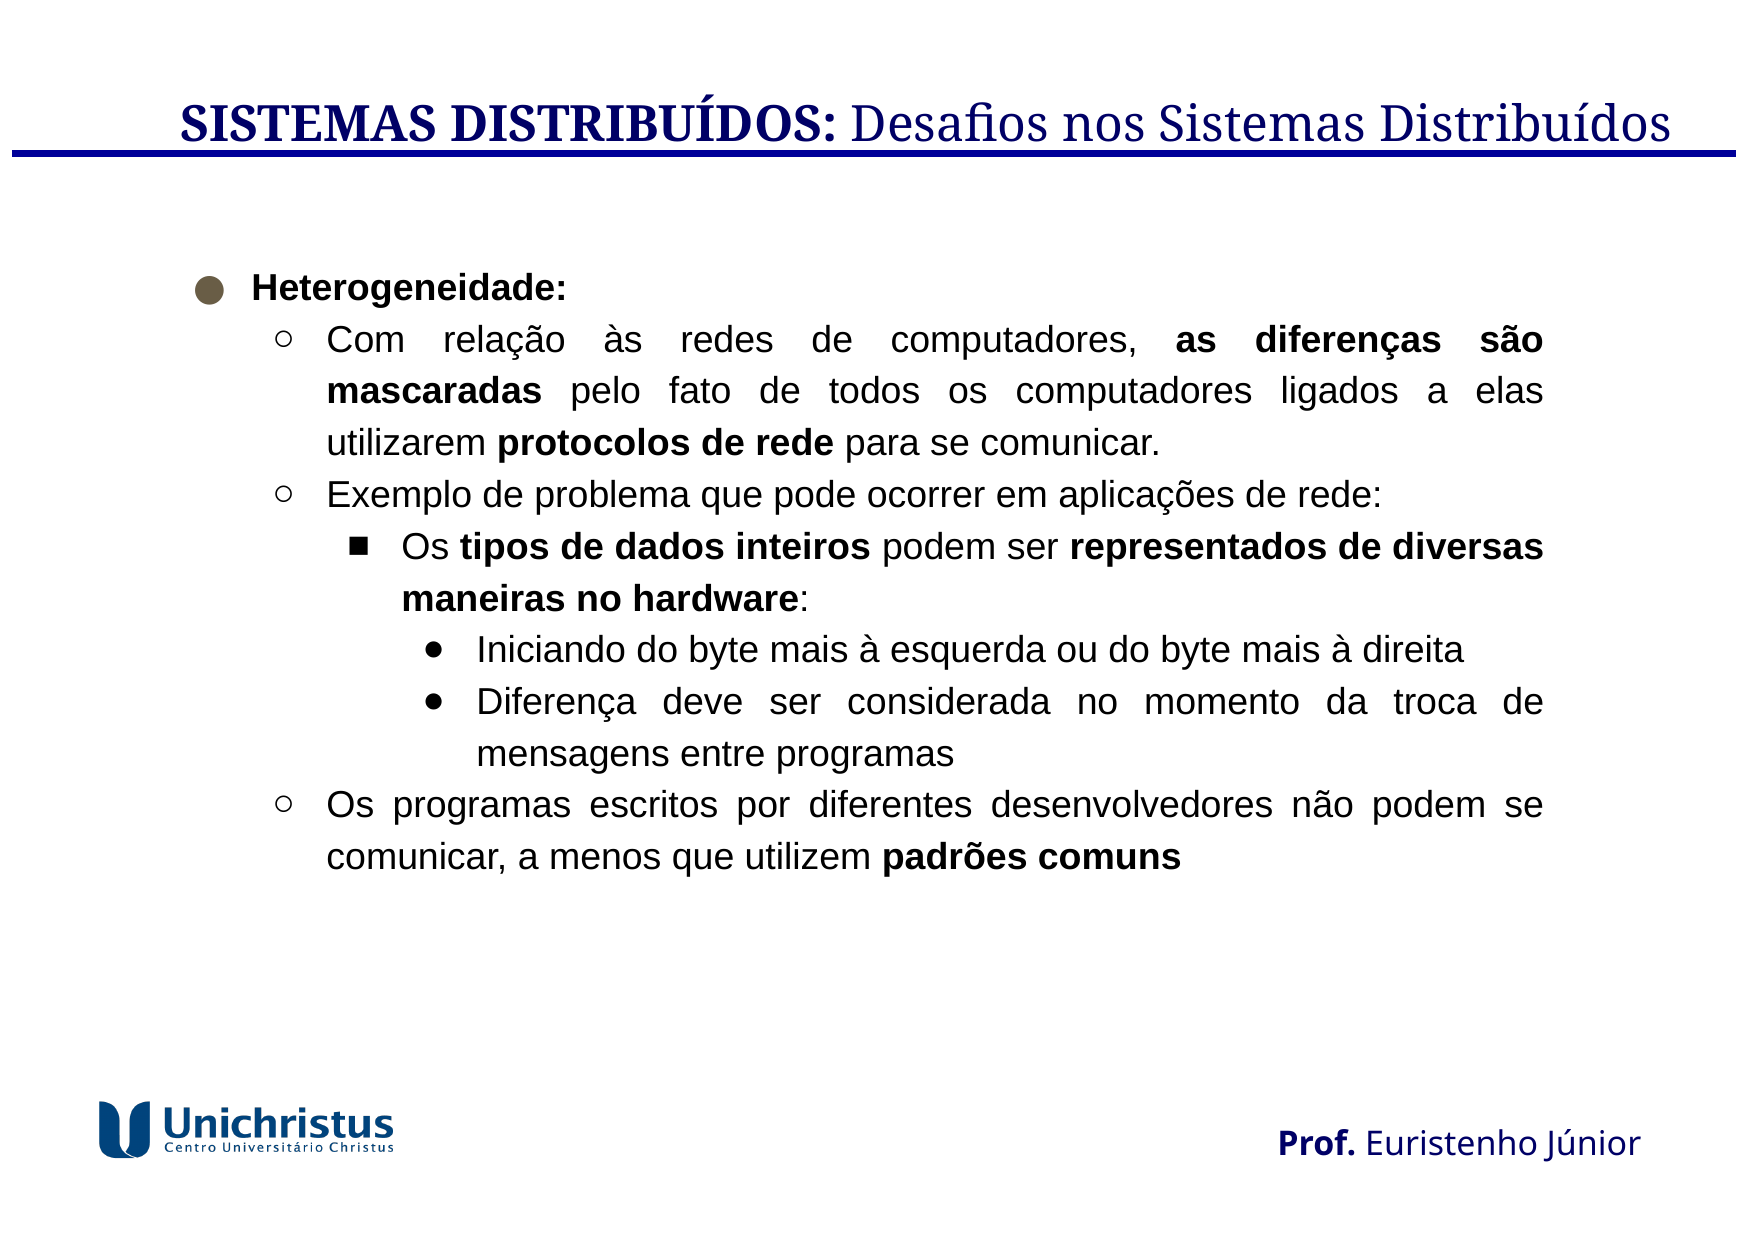

SISTEMAS DISTRIBUÍDOS: Desafios nos Sistemas Distribuídos
Heterogeneidade:
Com relação às redes de computadores, as diferenças são mascaradas pelo fato de todos os computadores ligados a elas utilizarem protocolos de rede para se comunicar.
Exemplo de problema que pode ocorrer em aplicações de rede:
Os tipos de dados inteiros podem ser representados de diversas maneiras no hardware:
Iniciando do byte mais à esquerda ou do byte mais à direita
Diferença deve ser considerada no momento da troca de mensagens entre programas
Os programas escritos por diferentes desenvolvedores não podem se comunicar, a menos que utilizem padrões comuns
Prof. Euristenho Júnior